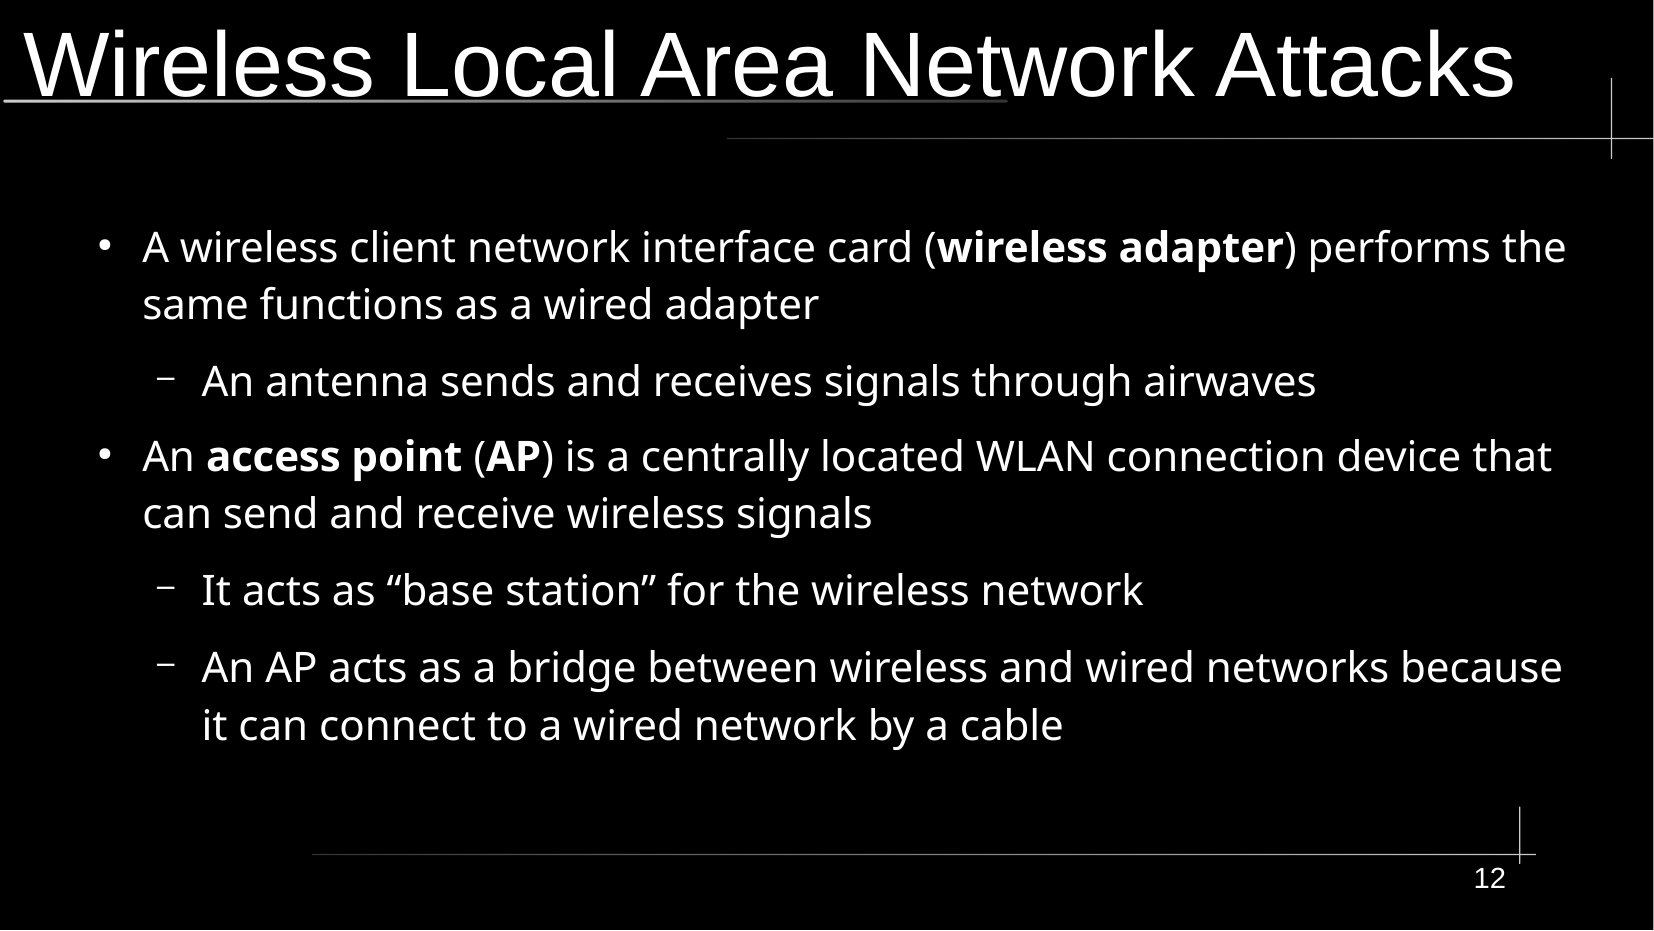

# Wireless Local Area Network Attacks
A wireless client network interface card (wireless adapter) performs the same functions as a wired adapter
An antenna sends and receives signals through airwaves
An access point (AP) is a centrally located WLAN connection device that can send and receive wireless signals
It acts as “base station” for the wireless network
An AP acts as a bridge between wireless and wired networks because it can connect to a wired network by a cable
12